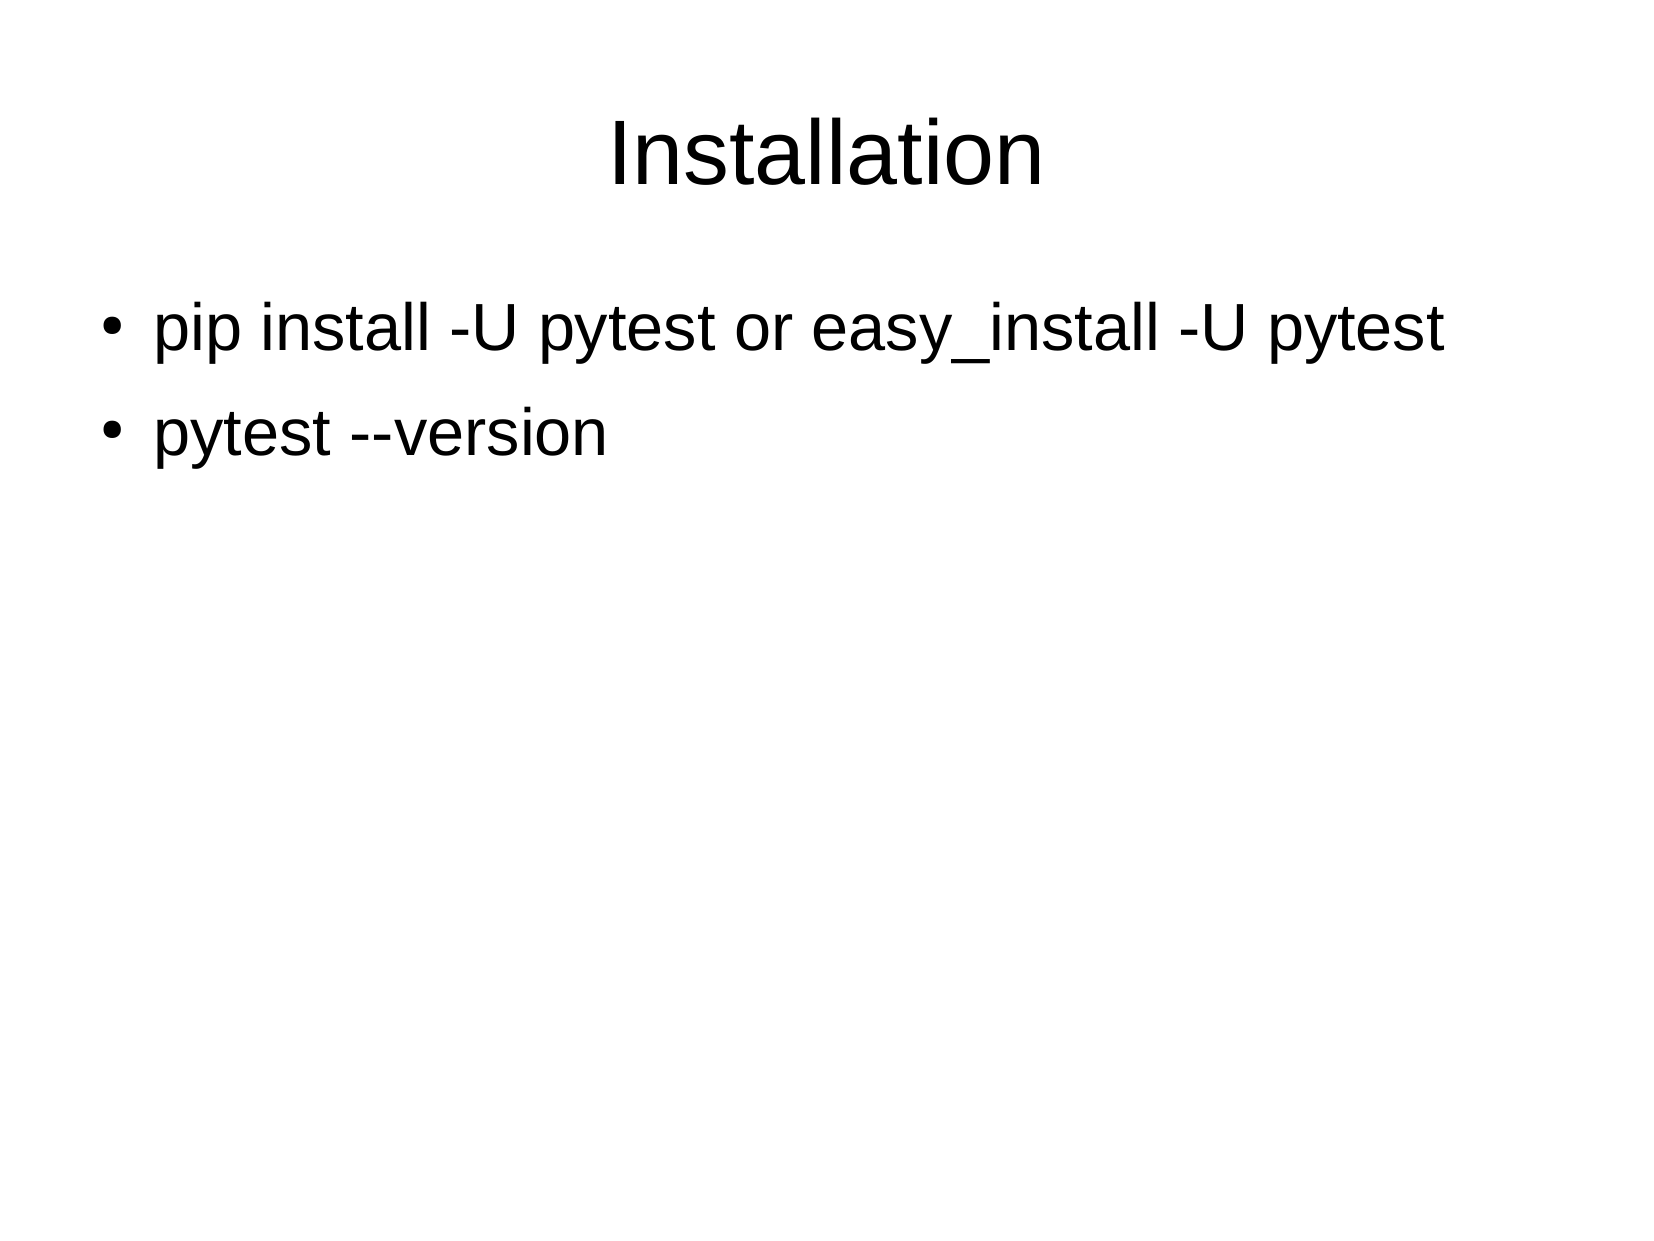

# Installation
pip install -U pytest or easy_install -U pytest
pytest --version